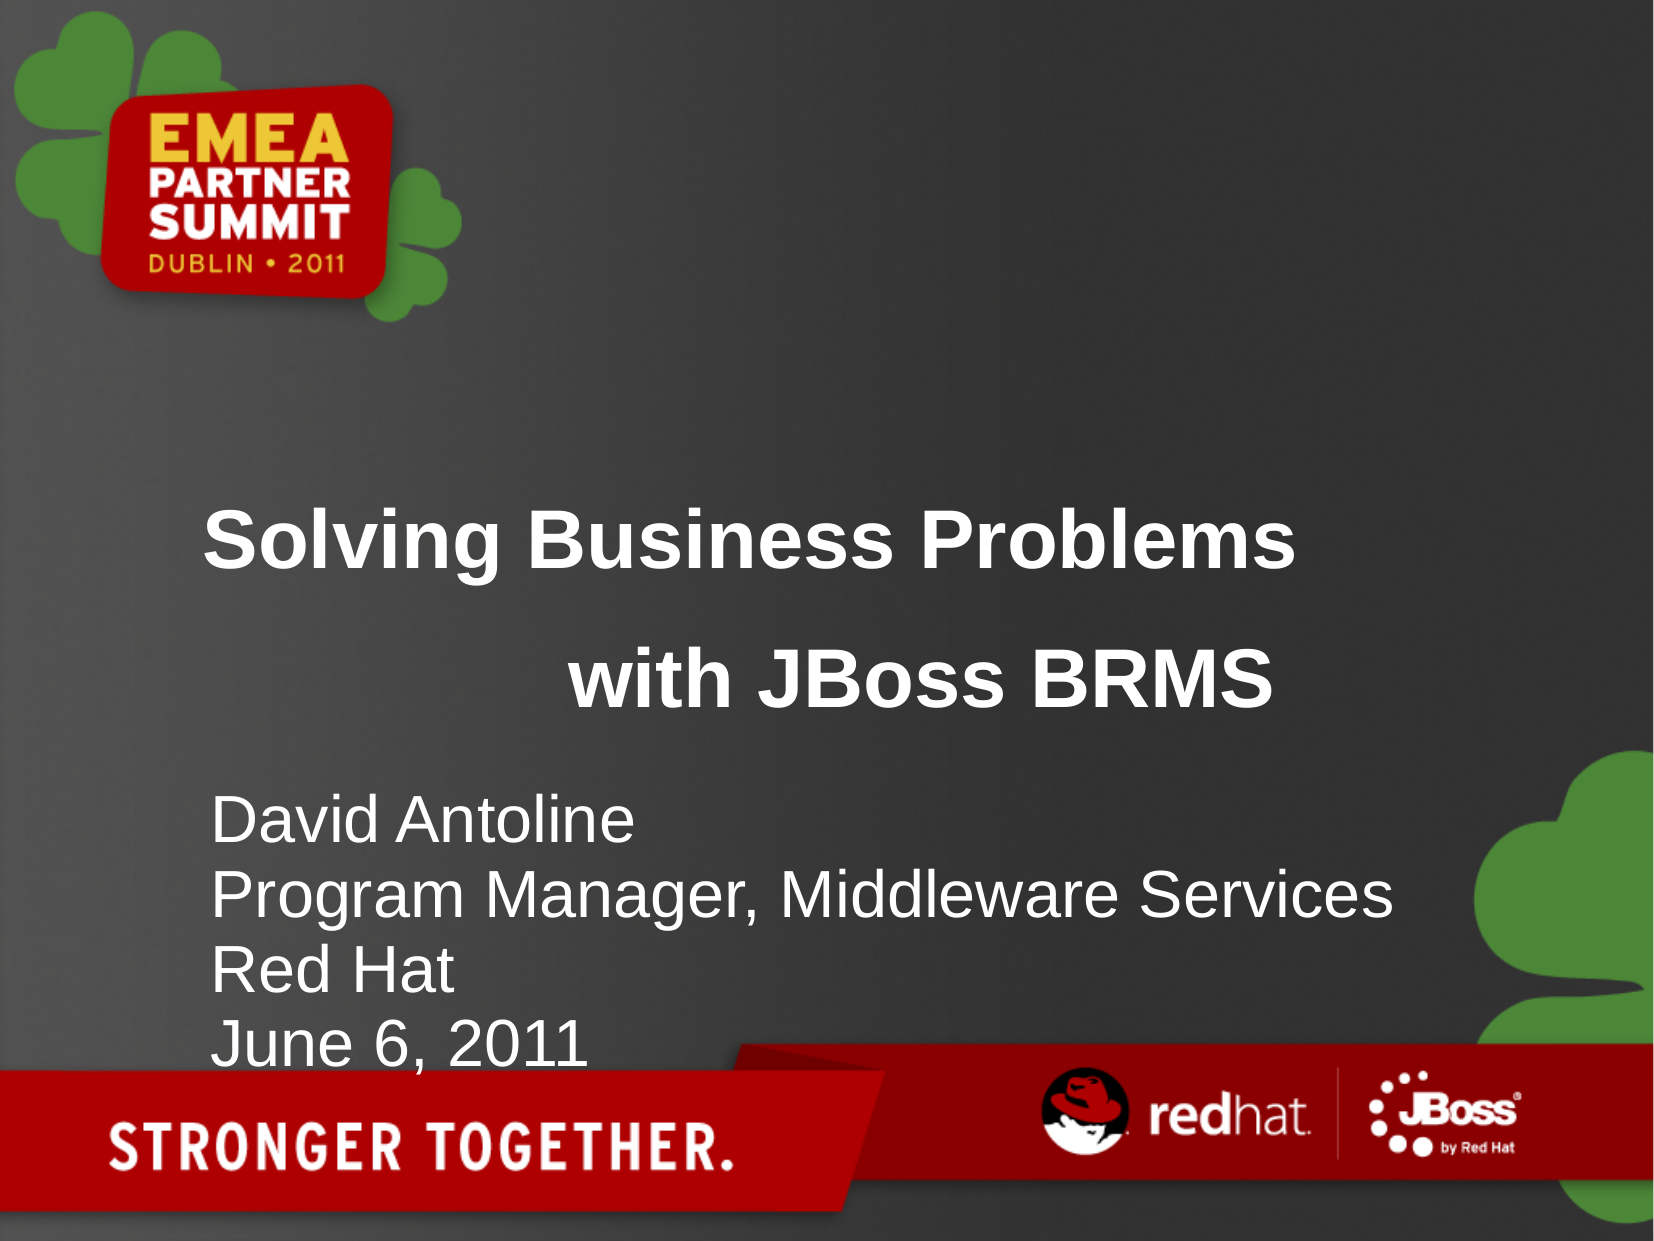

Solving Business Problems with JBoss BRMS
David Antoline
Program Manager, Middleware Services Red Hat
June 6, 2011